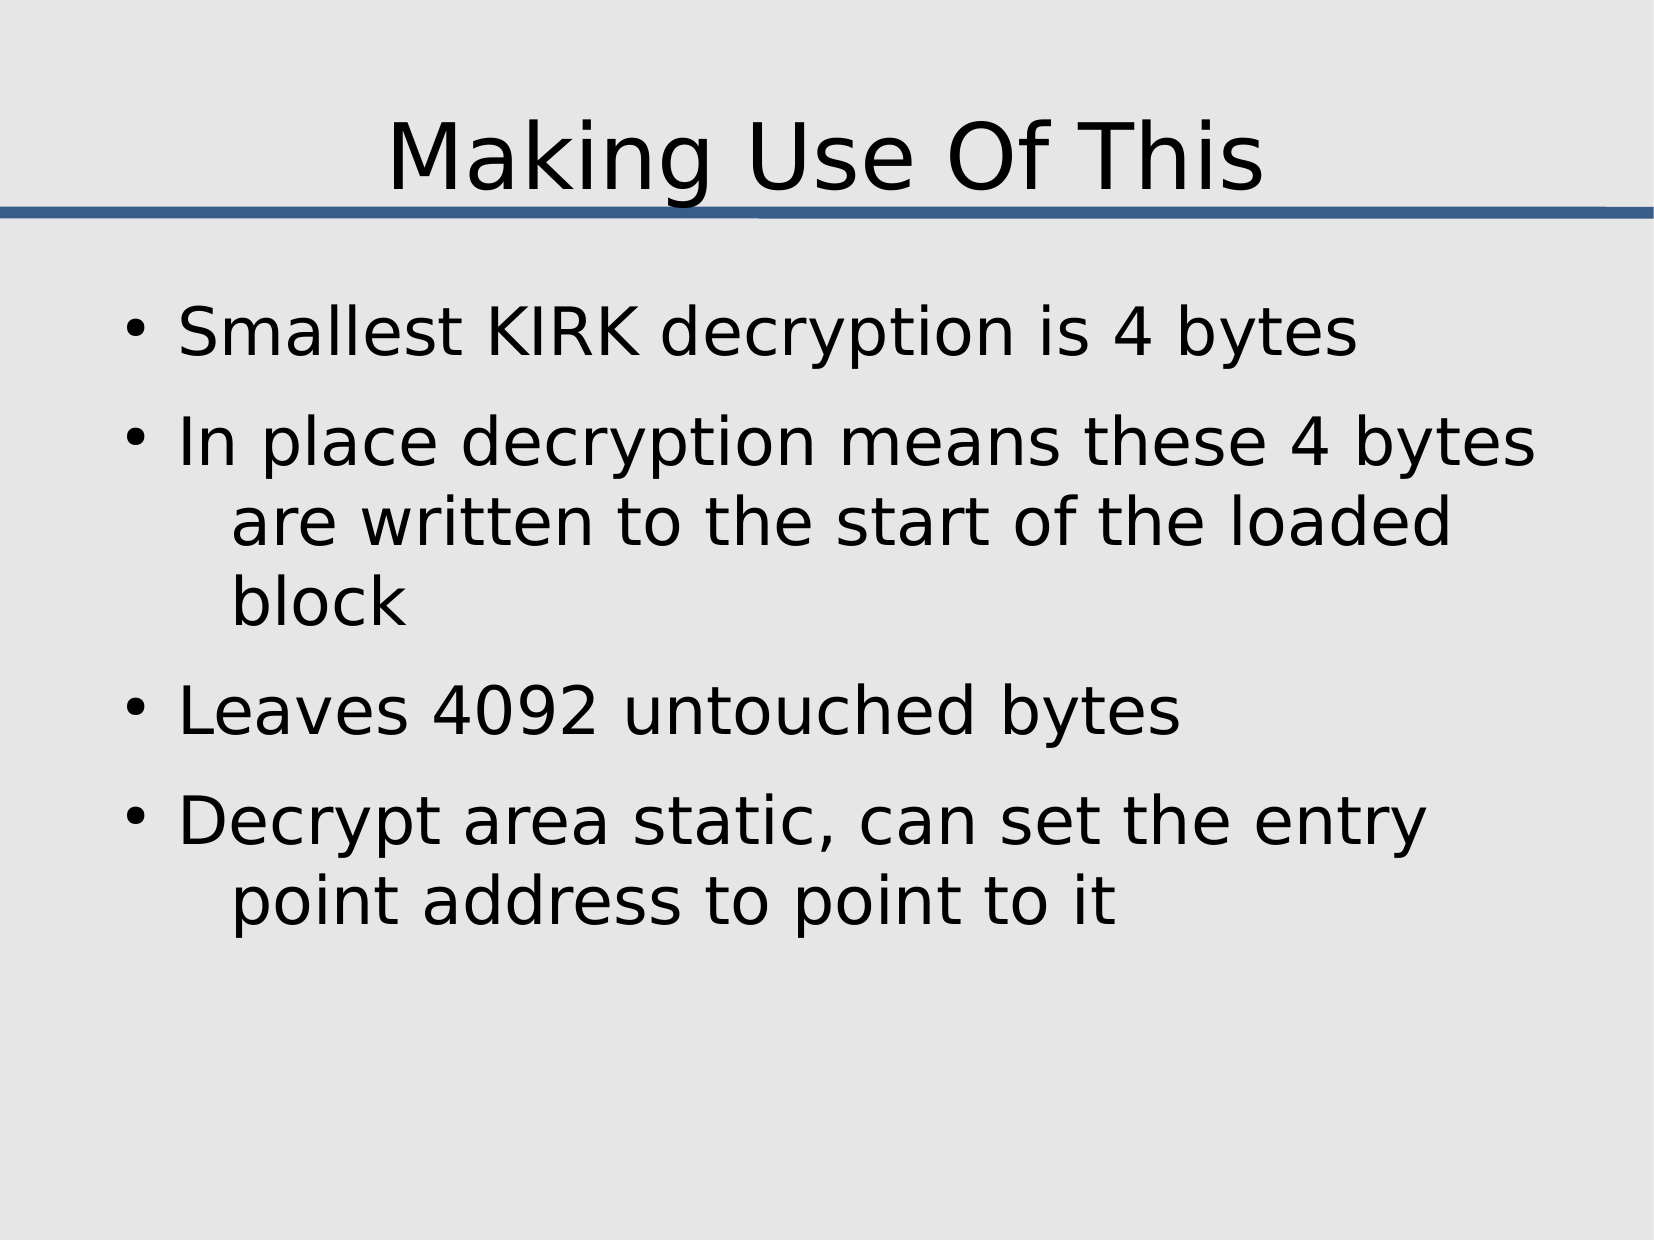

# Making Use Of This
Smallest KIRK decryption is 4 bytes
In place decryption means these 4 bytes are written to the start of the loaded block
Leaves 4092 untouched bytes
Decrypt area static, can set the entry point address to point to it